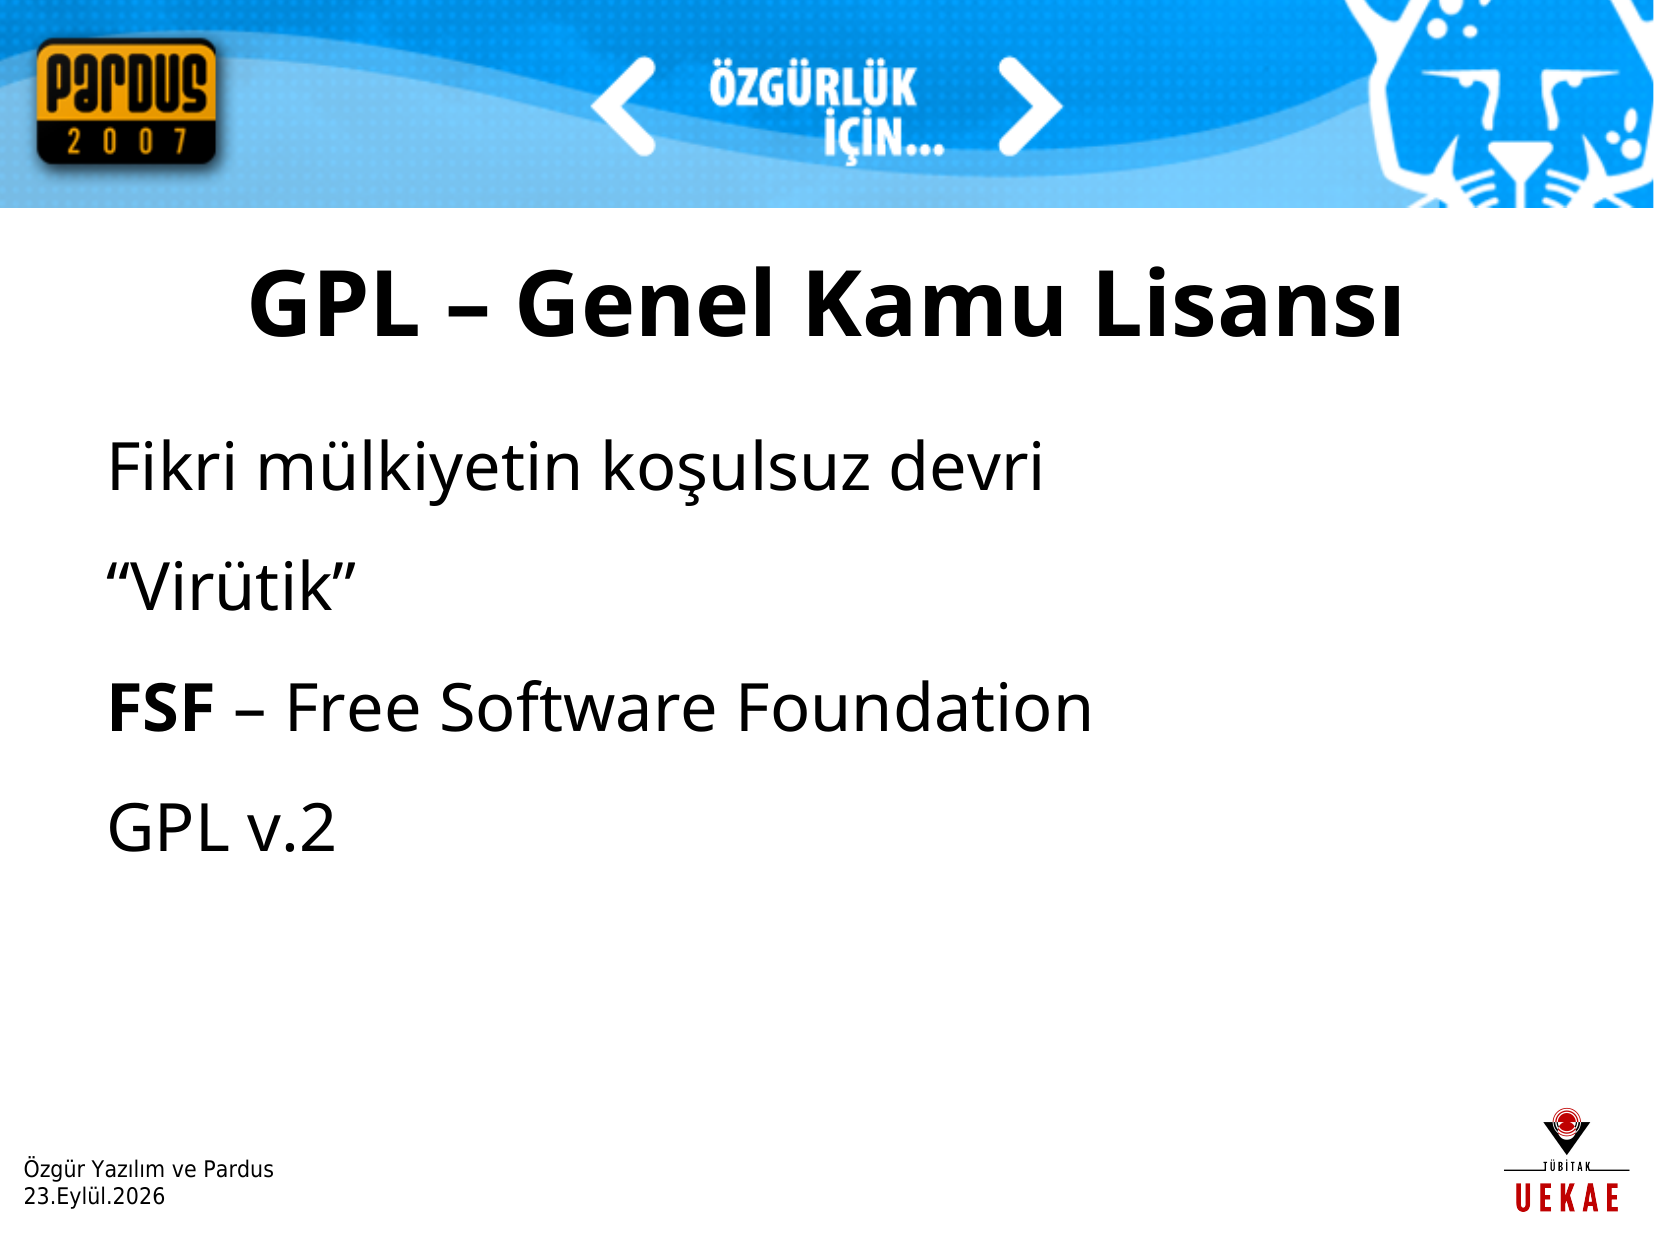

# GPL – Genel Kamu Lisansı
Fikri mülkiyetin koşulsuz devri
“Virütik”
FSF – Free Software Foundation
GPL v.2